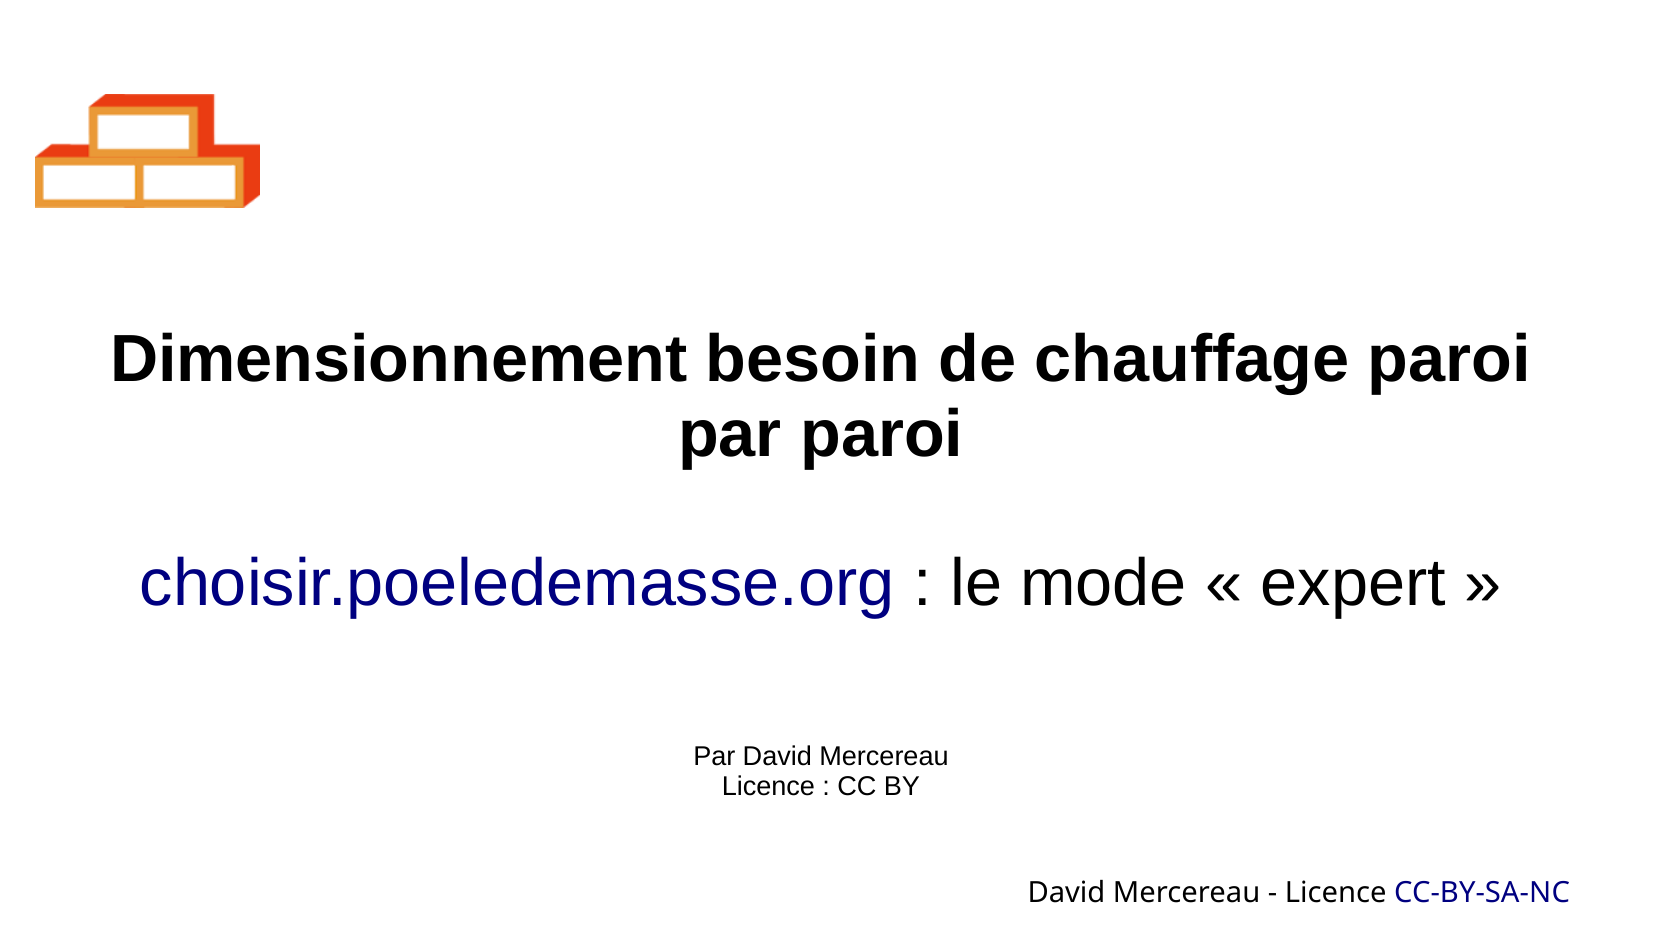

# Dimensionnement besoin de chauffage paroi par paroi
choisir.poeledemasse.org : le mode « expert »
Par David Mercereau
Licence : CC BY